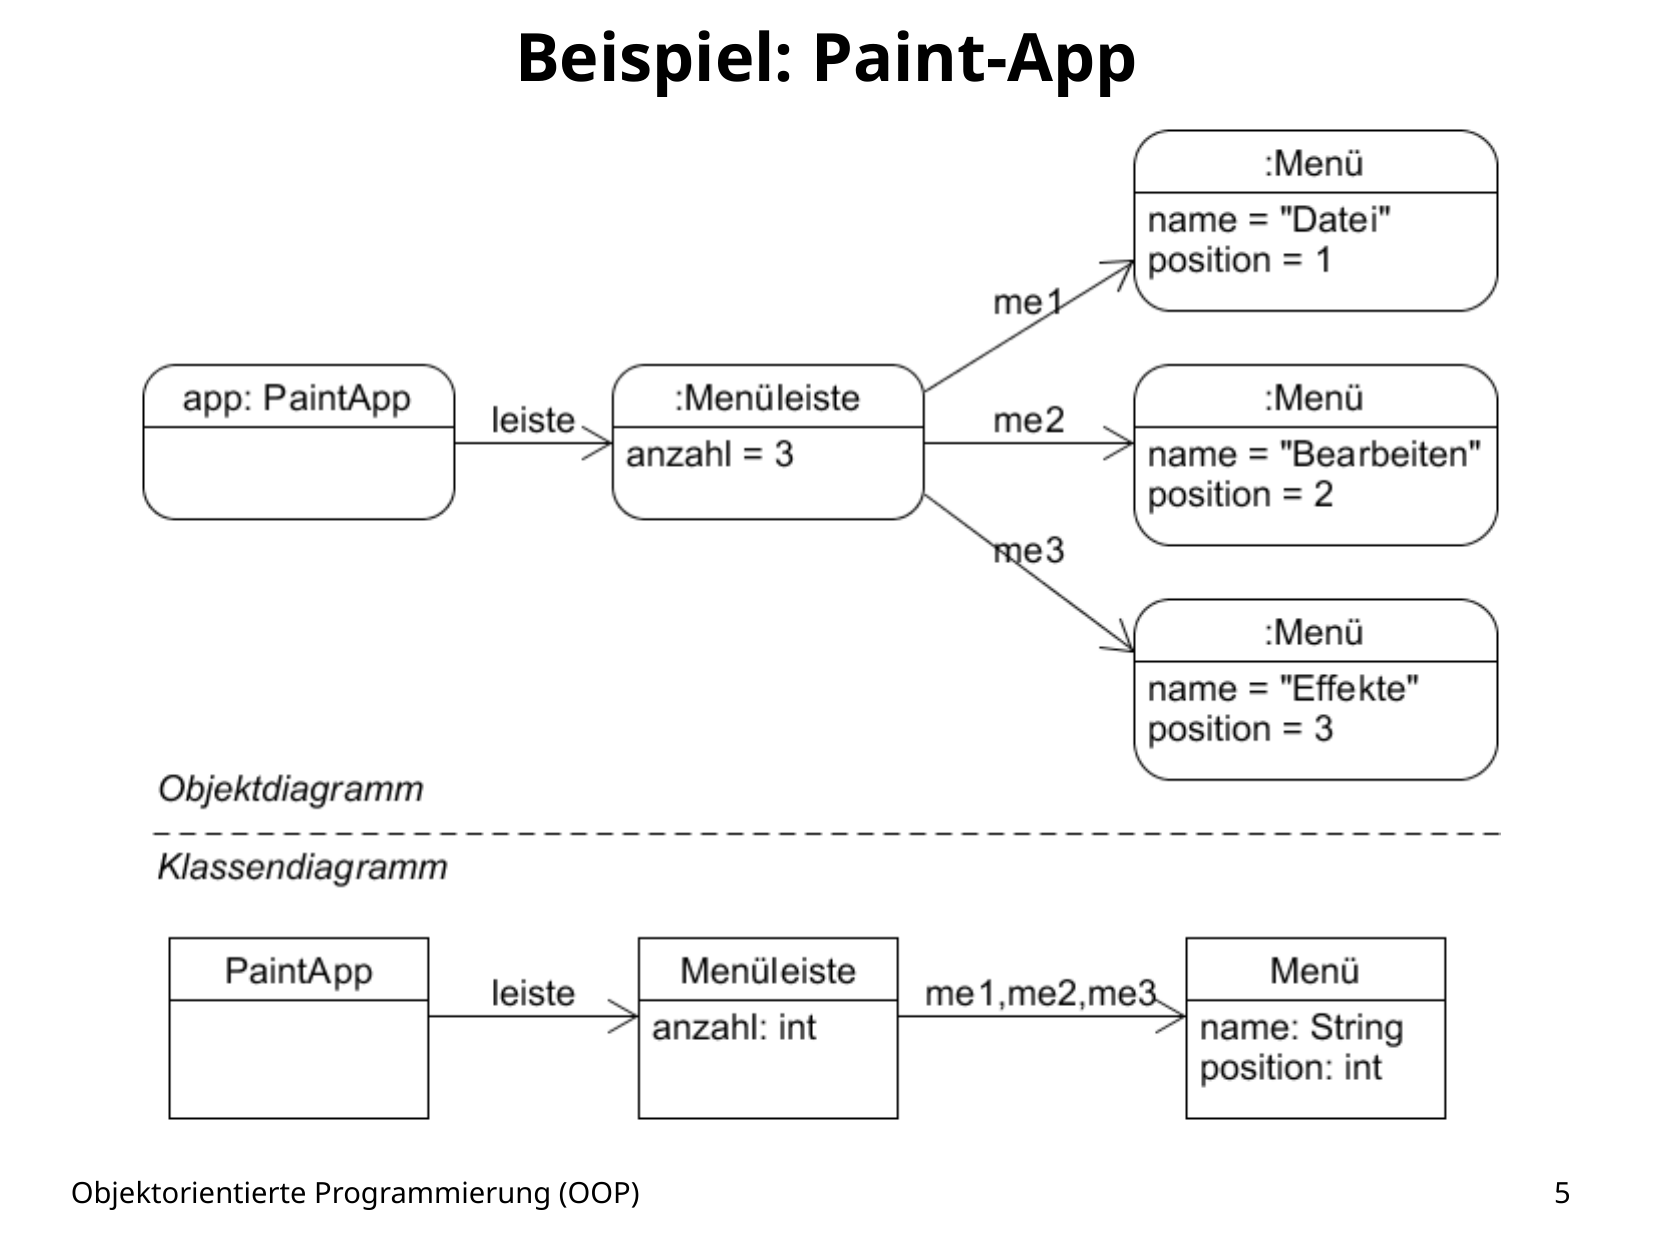

# Beispiel: Paint-App
Objektorientierte Programmierung (OOP)
5